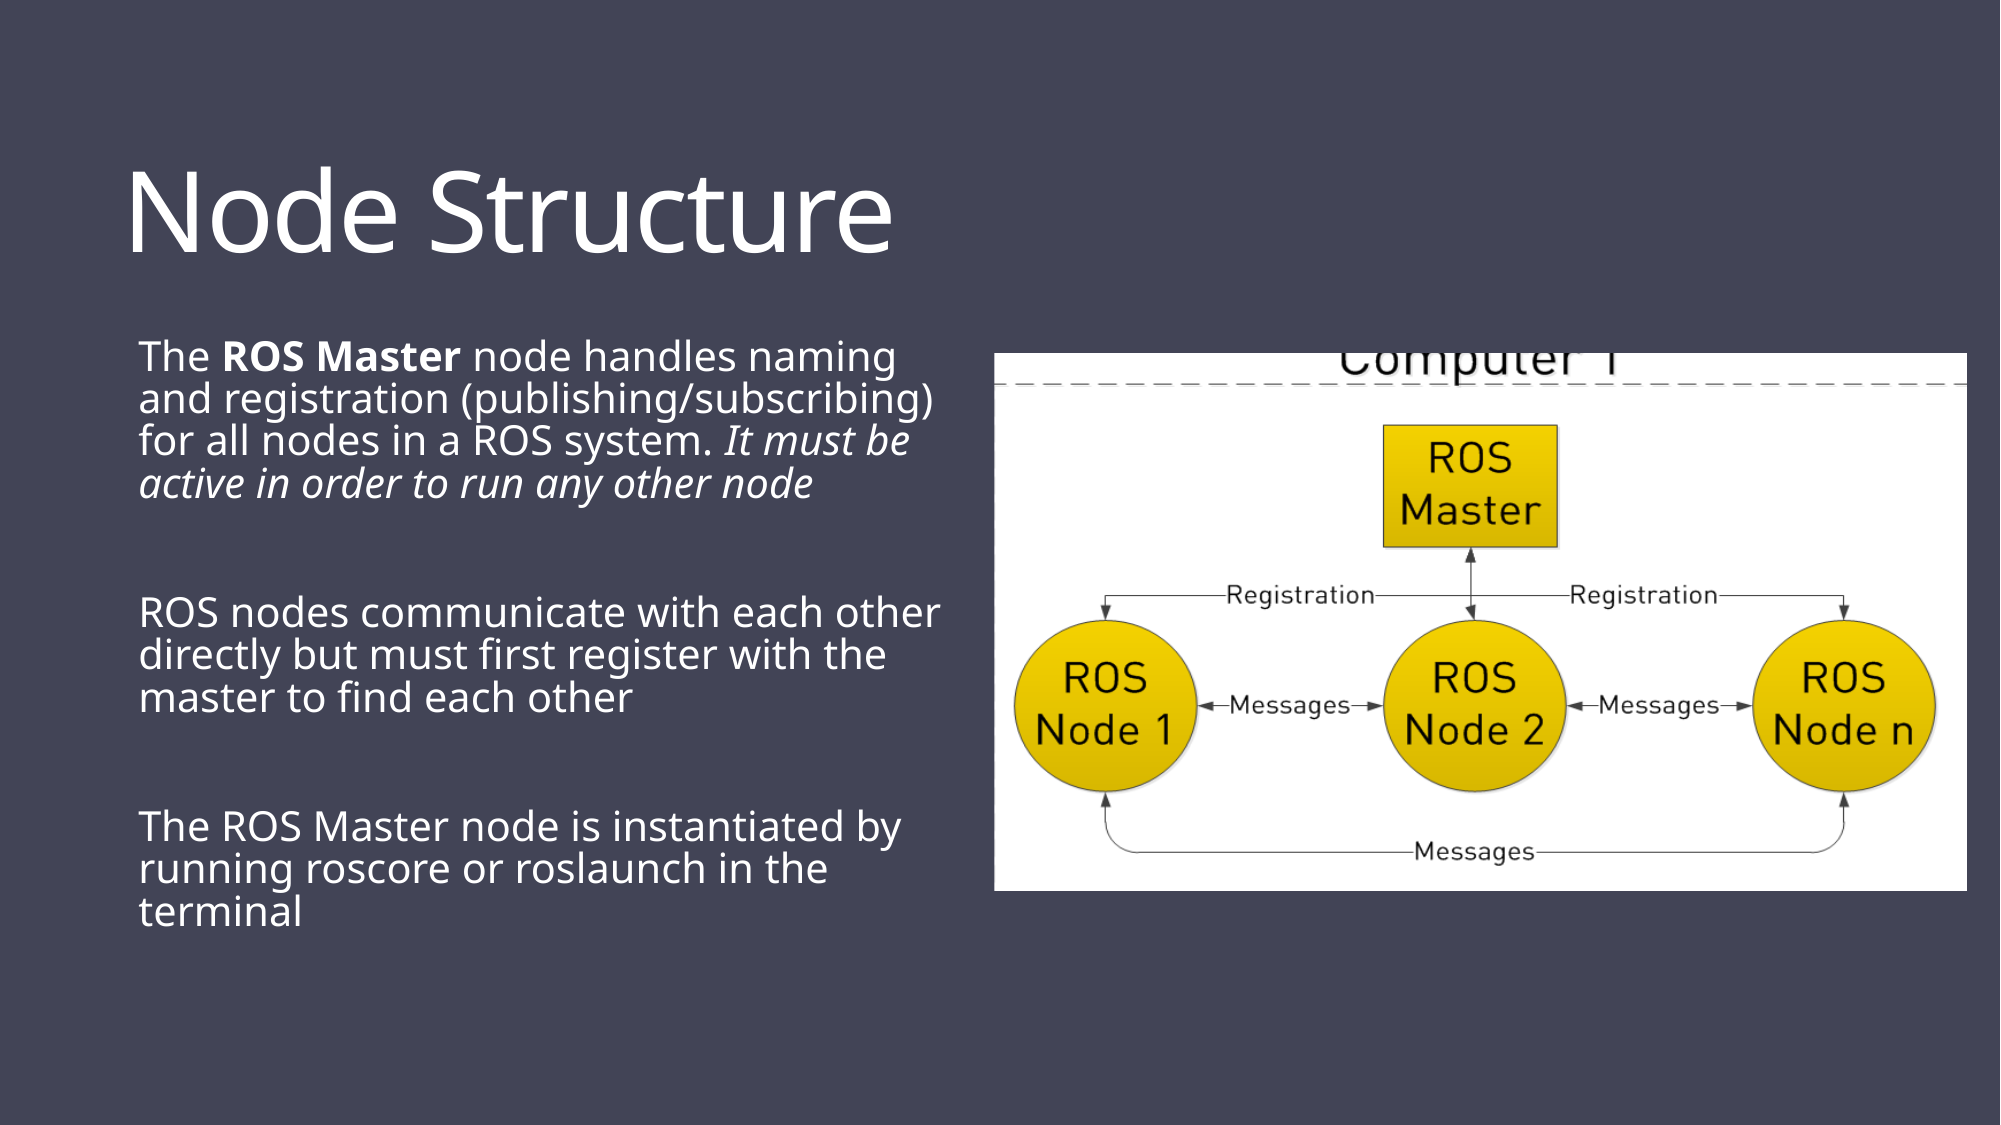

# Node Structure
The ROS Master node handles naming and registration (publishing/subscribing) for all nodes in a ROS system. It must be active in order to run any other node
ROS nodes communicate with each other directly but must first register with the master to find each other
The ROS Master node is instantiated by running roscore or roslaunch in the terminal